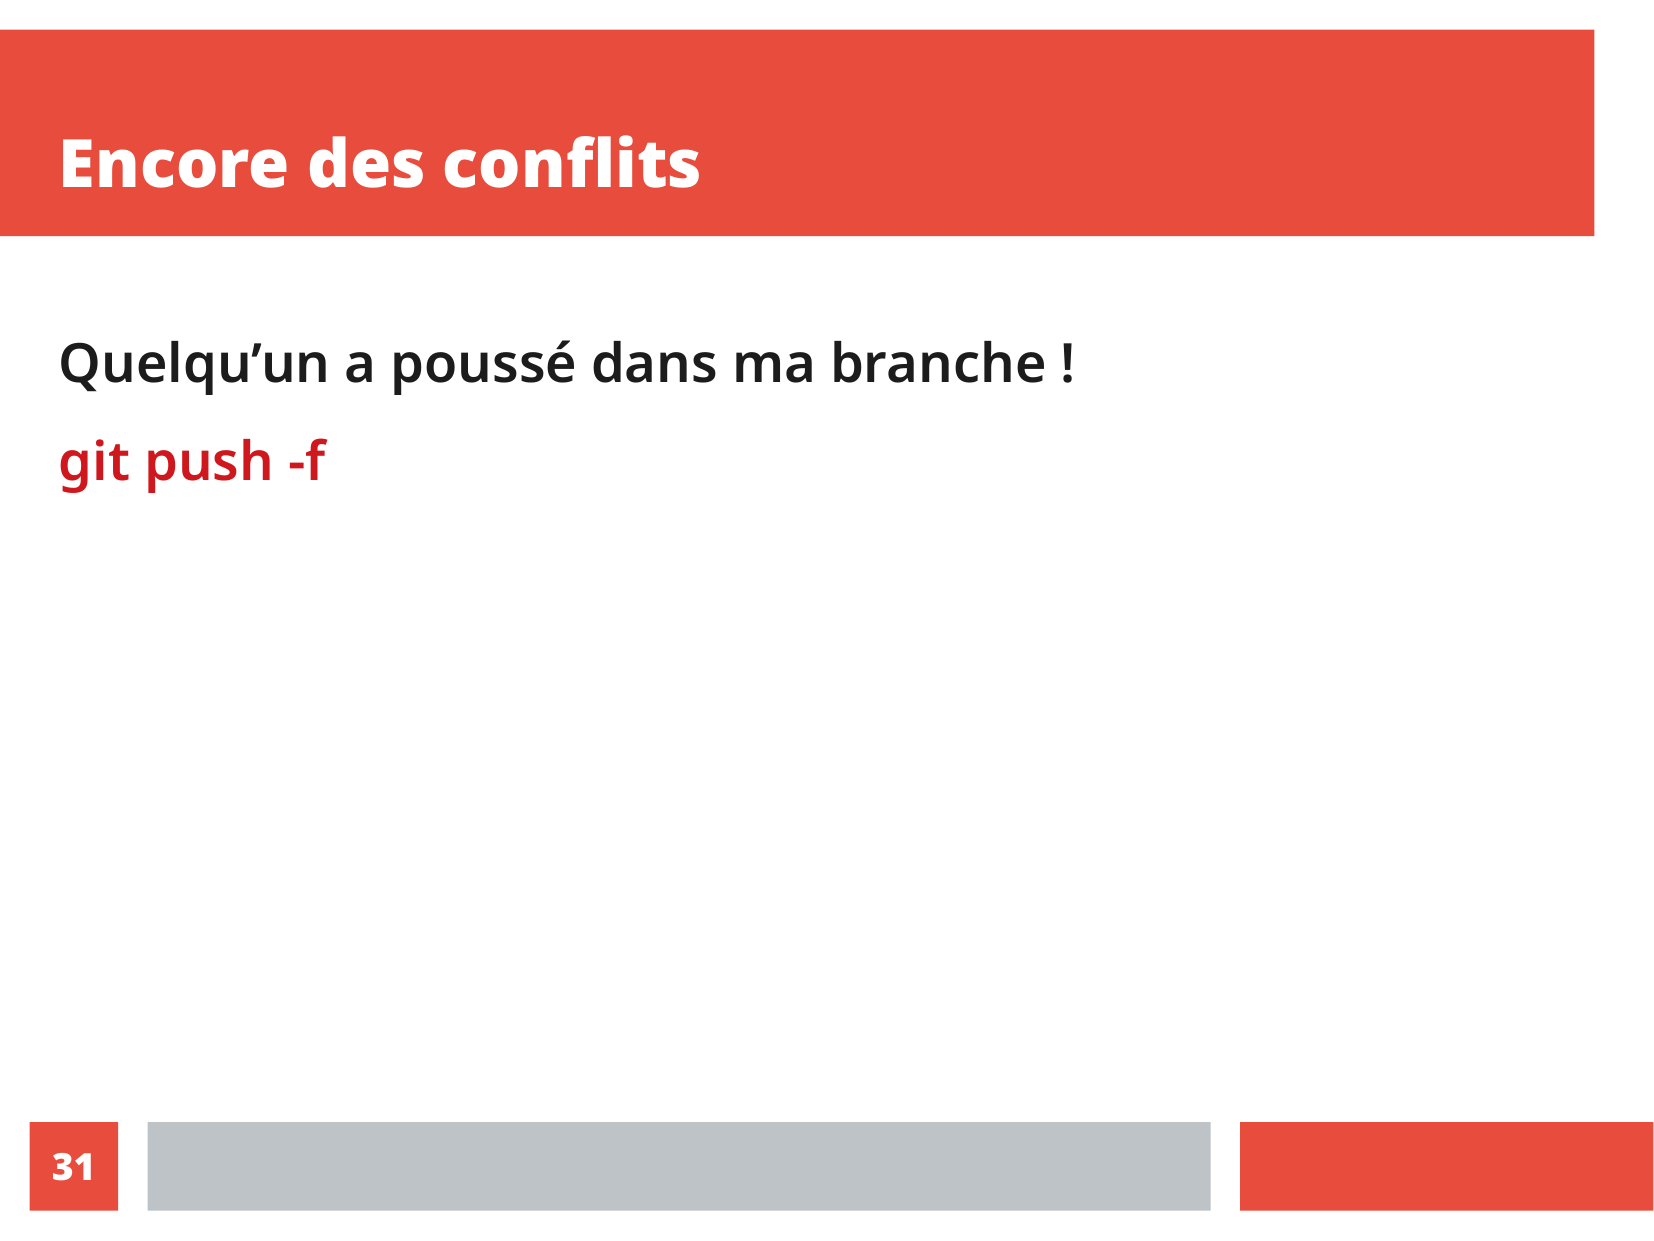

# Encore des conflits
Quelqu’un a poussé dans ma branche !
git push -f
31